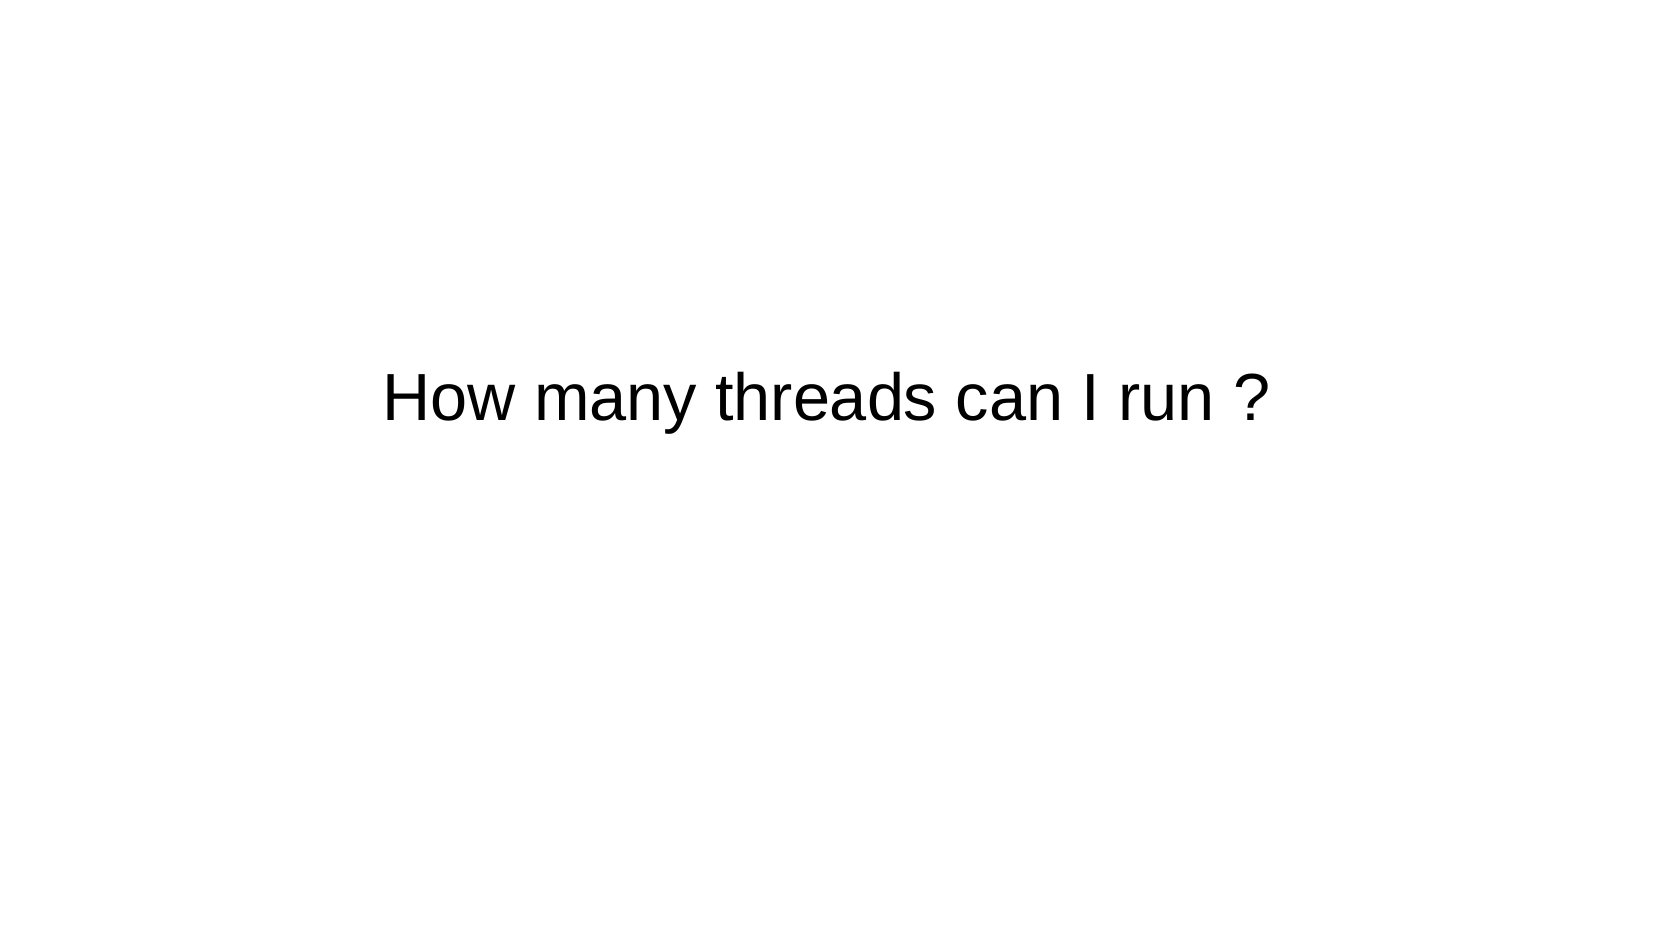

# How many threads can I run ?